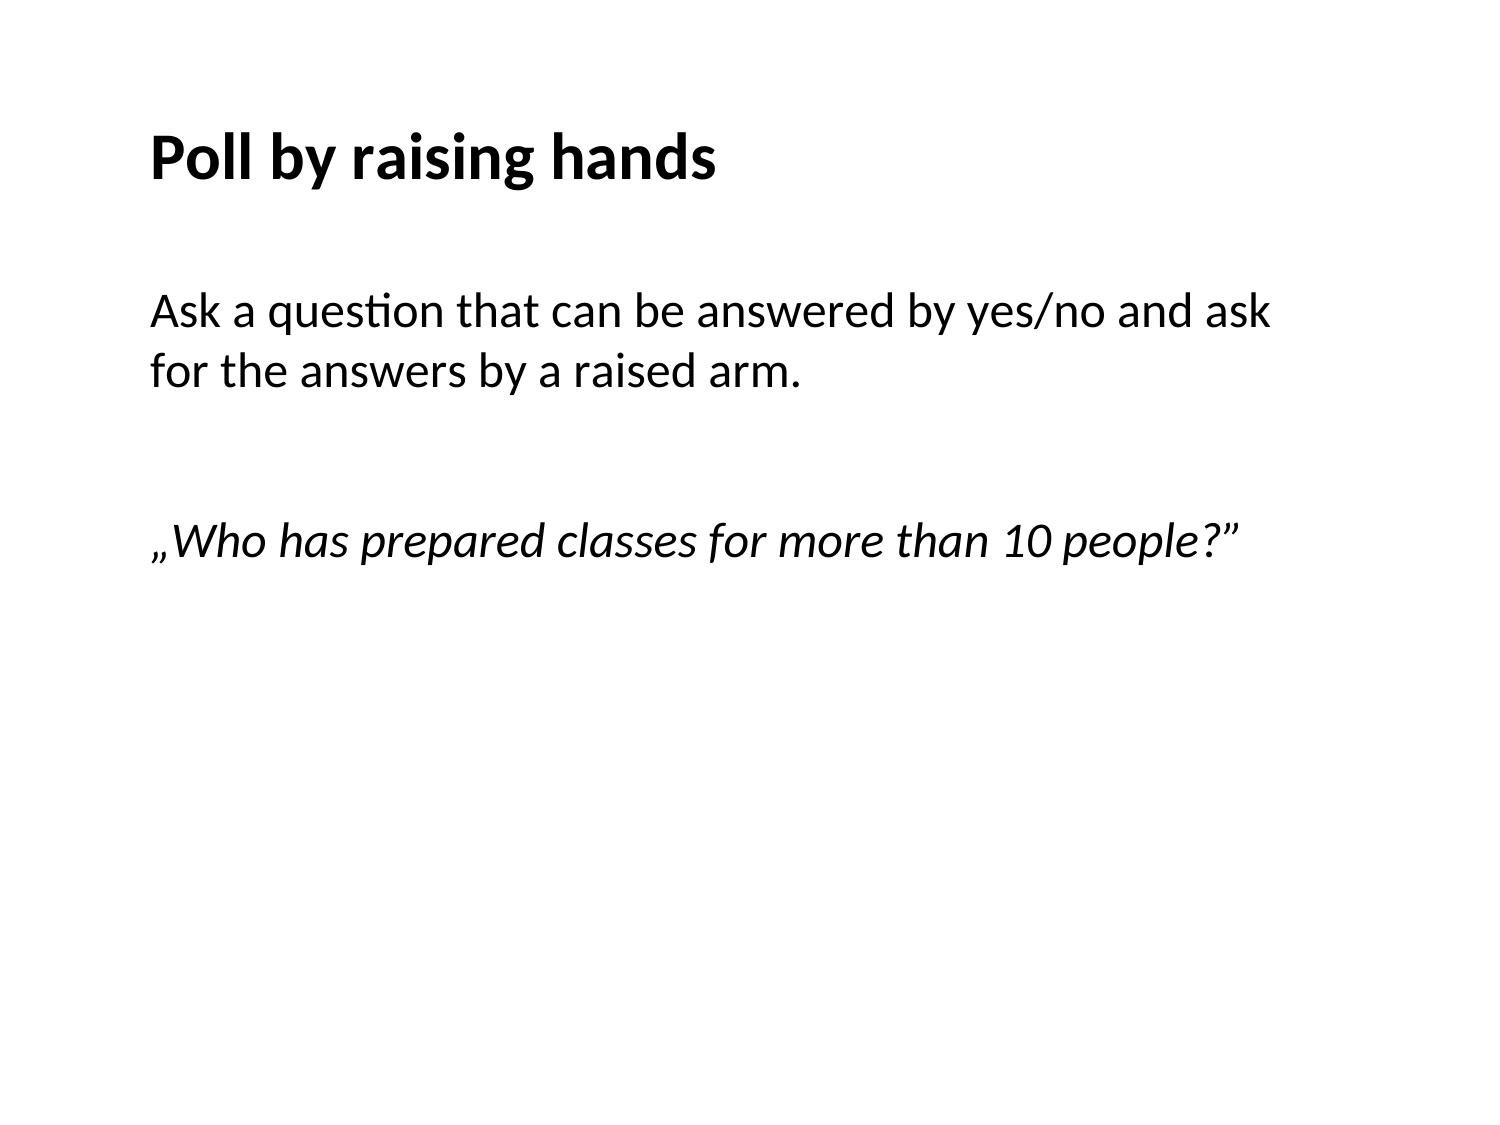

Poll by raising hands
Ask a question that can be answered by yes/no and ask for the answers by a raised arm.
„Who has prepared classes for more than 10 people?”